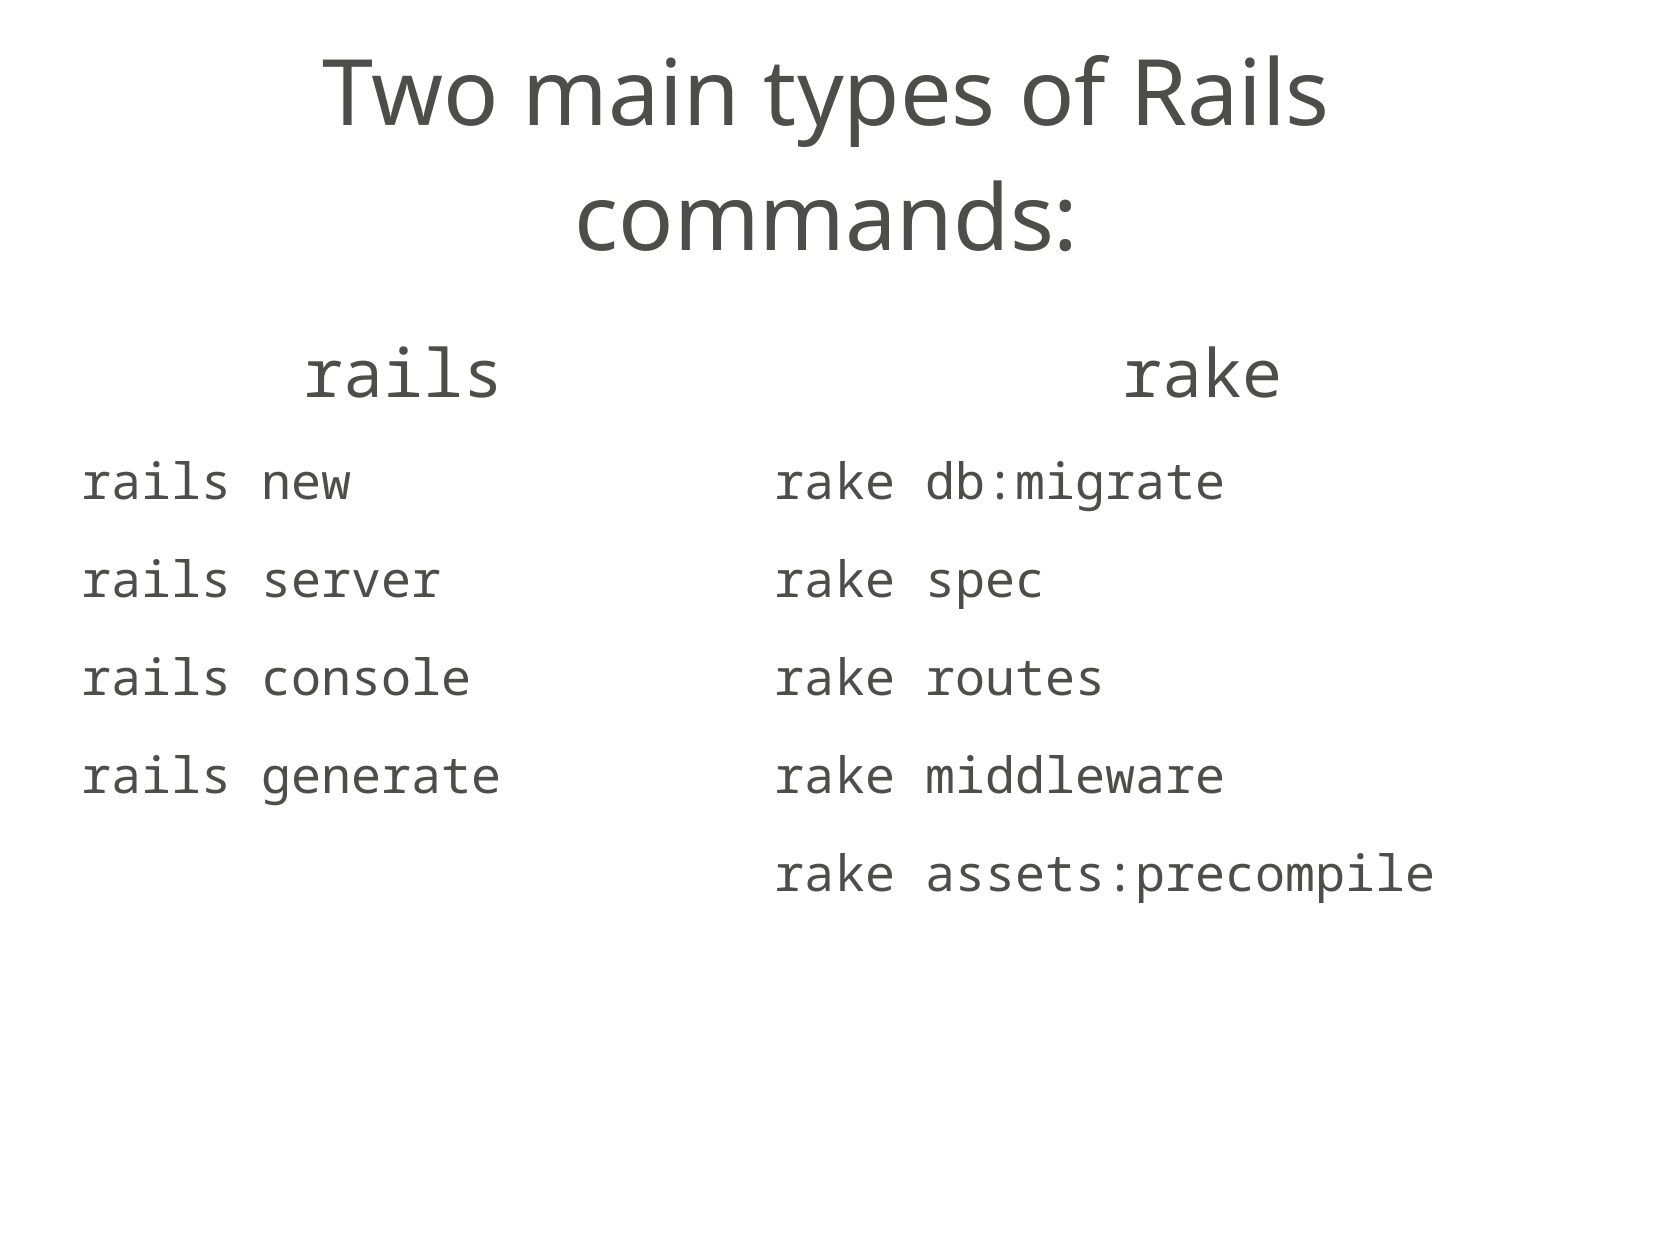

# Two main types of Rails commands:
rails
rails new
rails server
rails console
rails generate
rake
rake db:migrate
rake spec
rake routes
rake middleware
rake assets:precompile